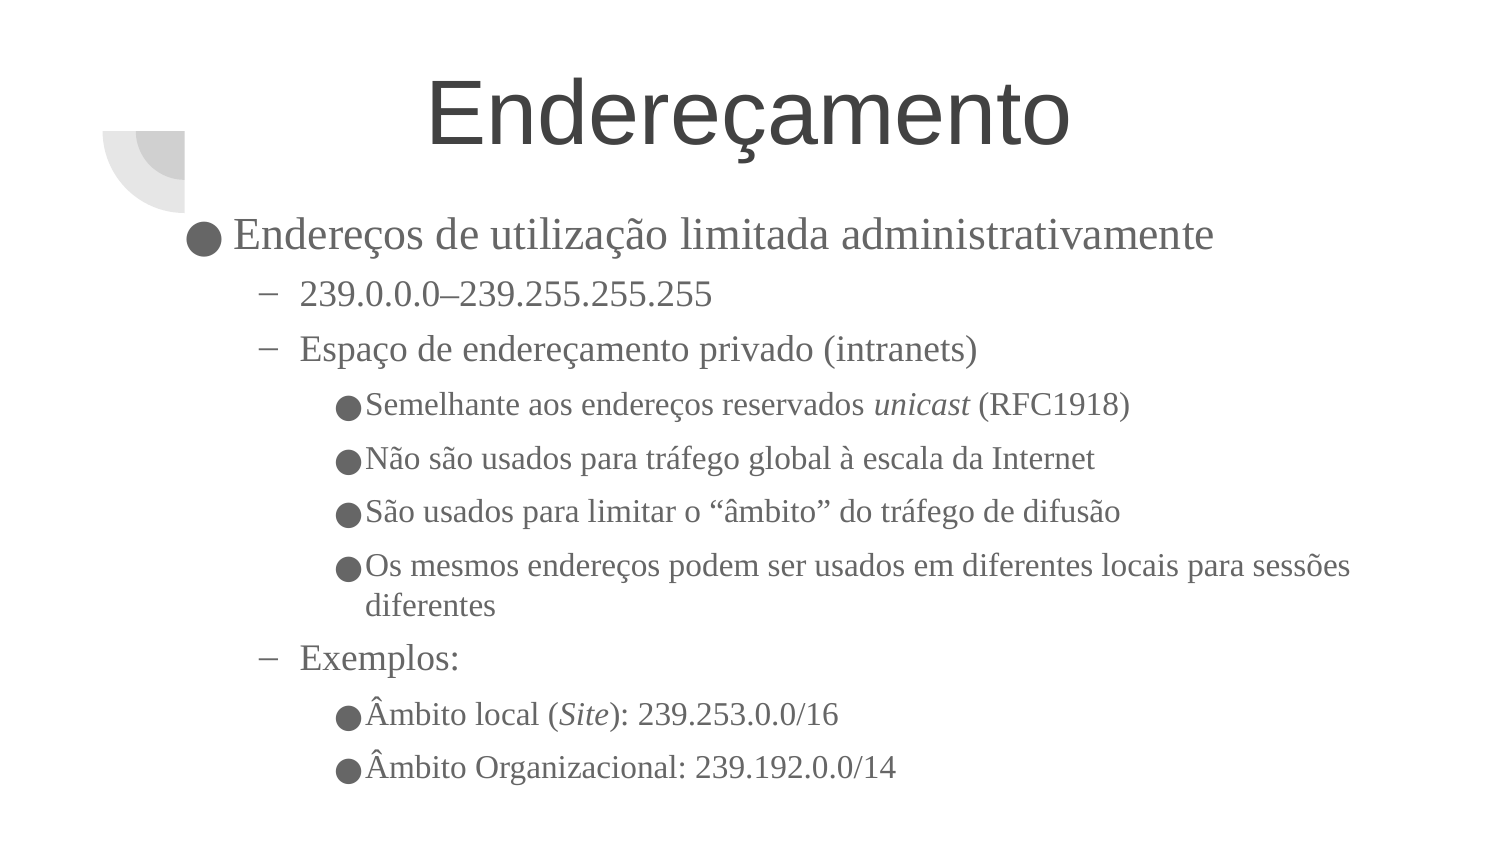

Endereçamento
# Endereços de utilização limitada administrativamente
239.0.0.0–239.255.255.255
Espaço de endereçamento privado (intranets)
Semelhante aos endereços reservados unicast (RFC1918)
Não são usados para tráfego global à escala da Internet
São usados para limitar o “âmbito” do tráfego de difusão
Os mesmos endereços podem ser usados em diferentes locais para sessões diferentes
Exemplos:
Âmbito local (Site): 239.253.0.0/16
Âmbito Organizacional: 239.192.0.0/14